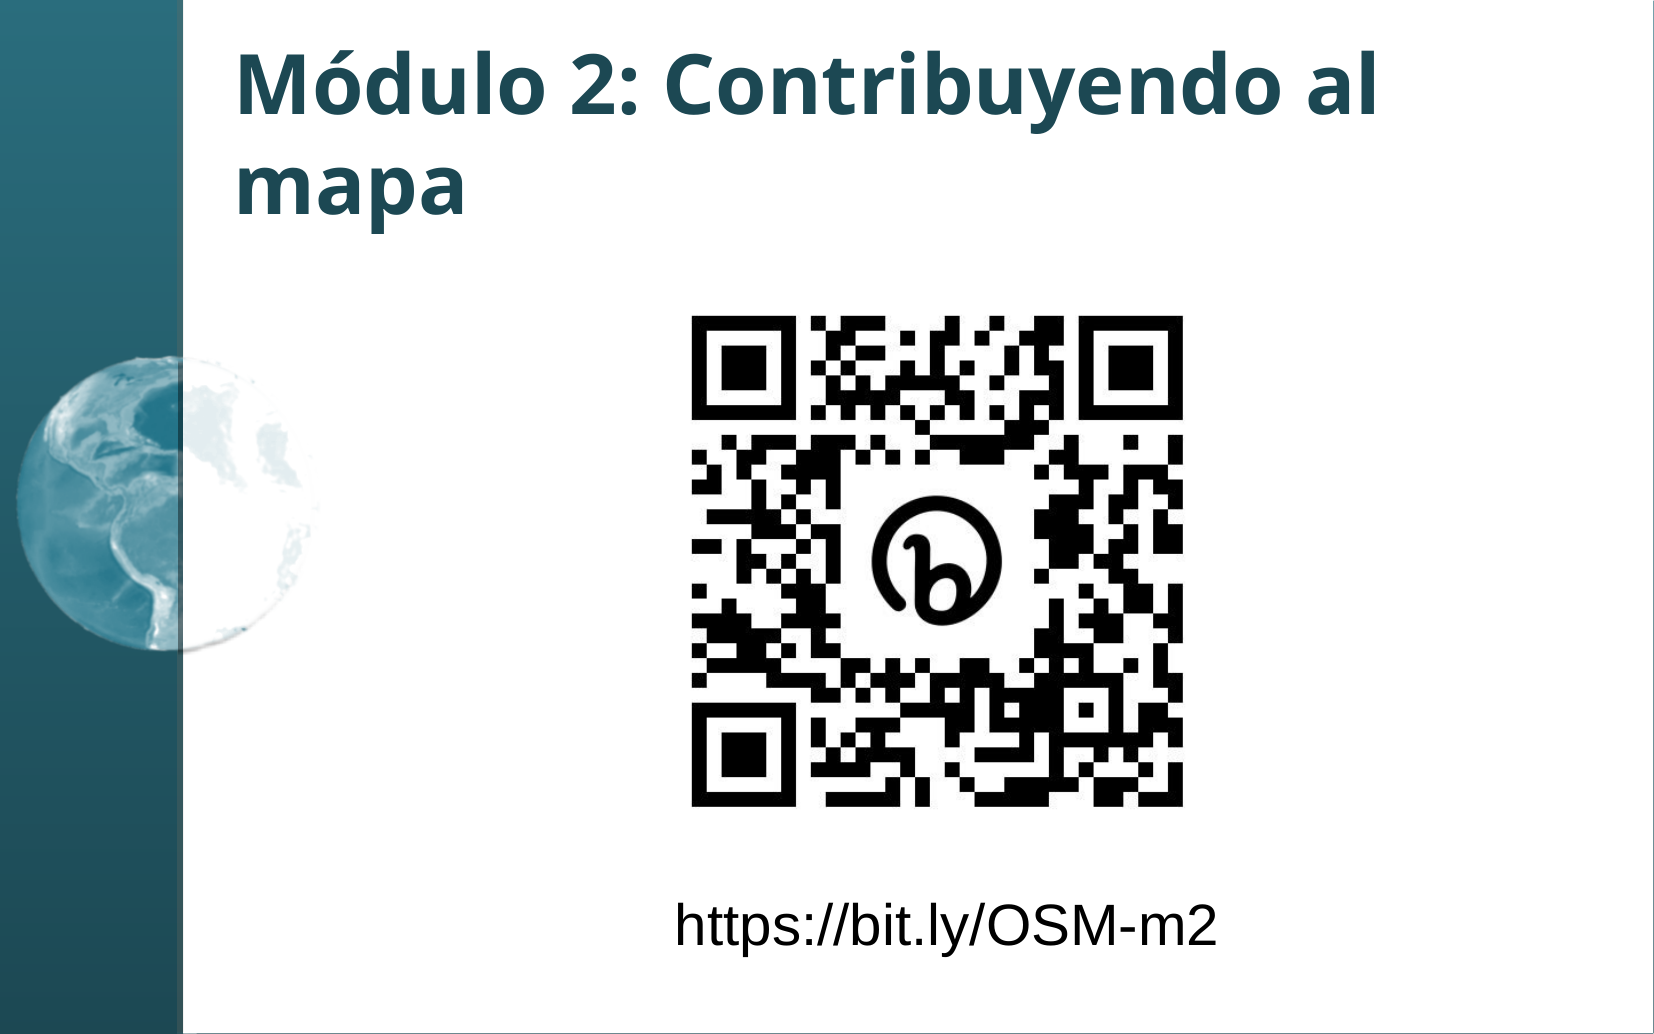

# Módulo 2: Contribuyendo al mapa
https://bit.ly/OSM-m2